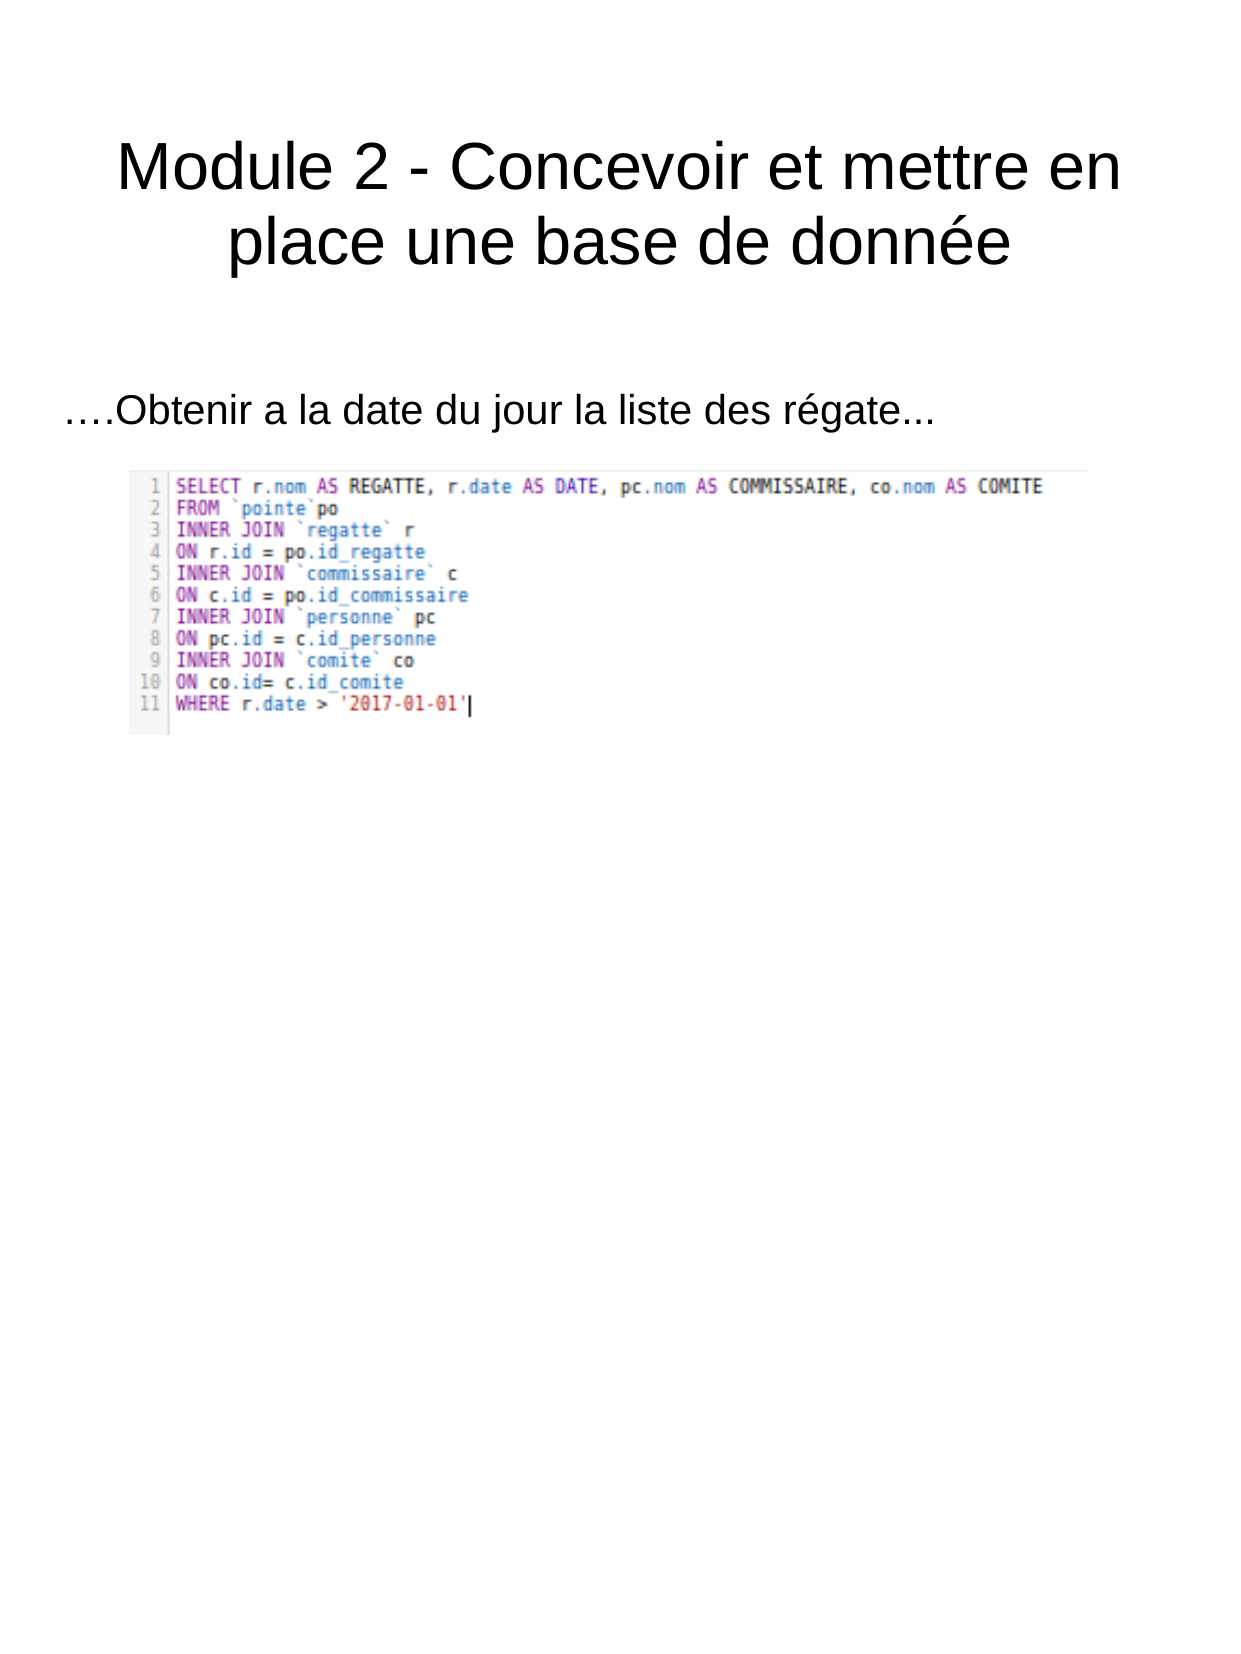

Module 2 - Concevoir et mettre en place une base de donnée
# ….Obtenir a la date du jour la liste des régate...